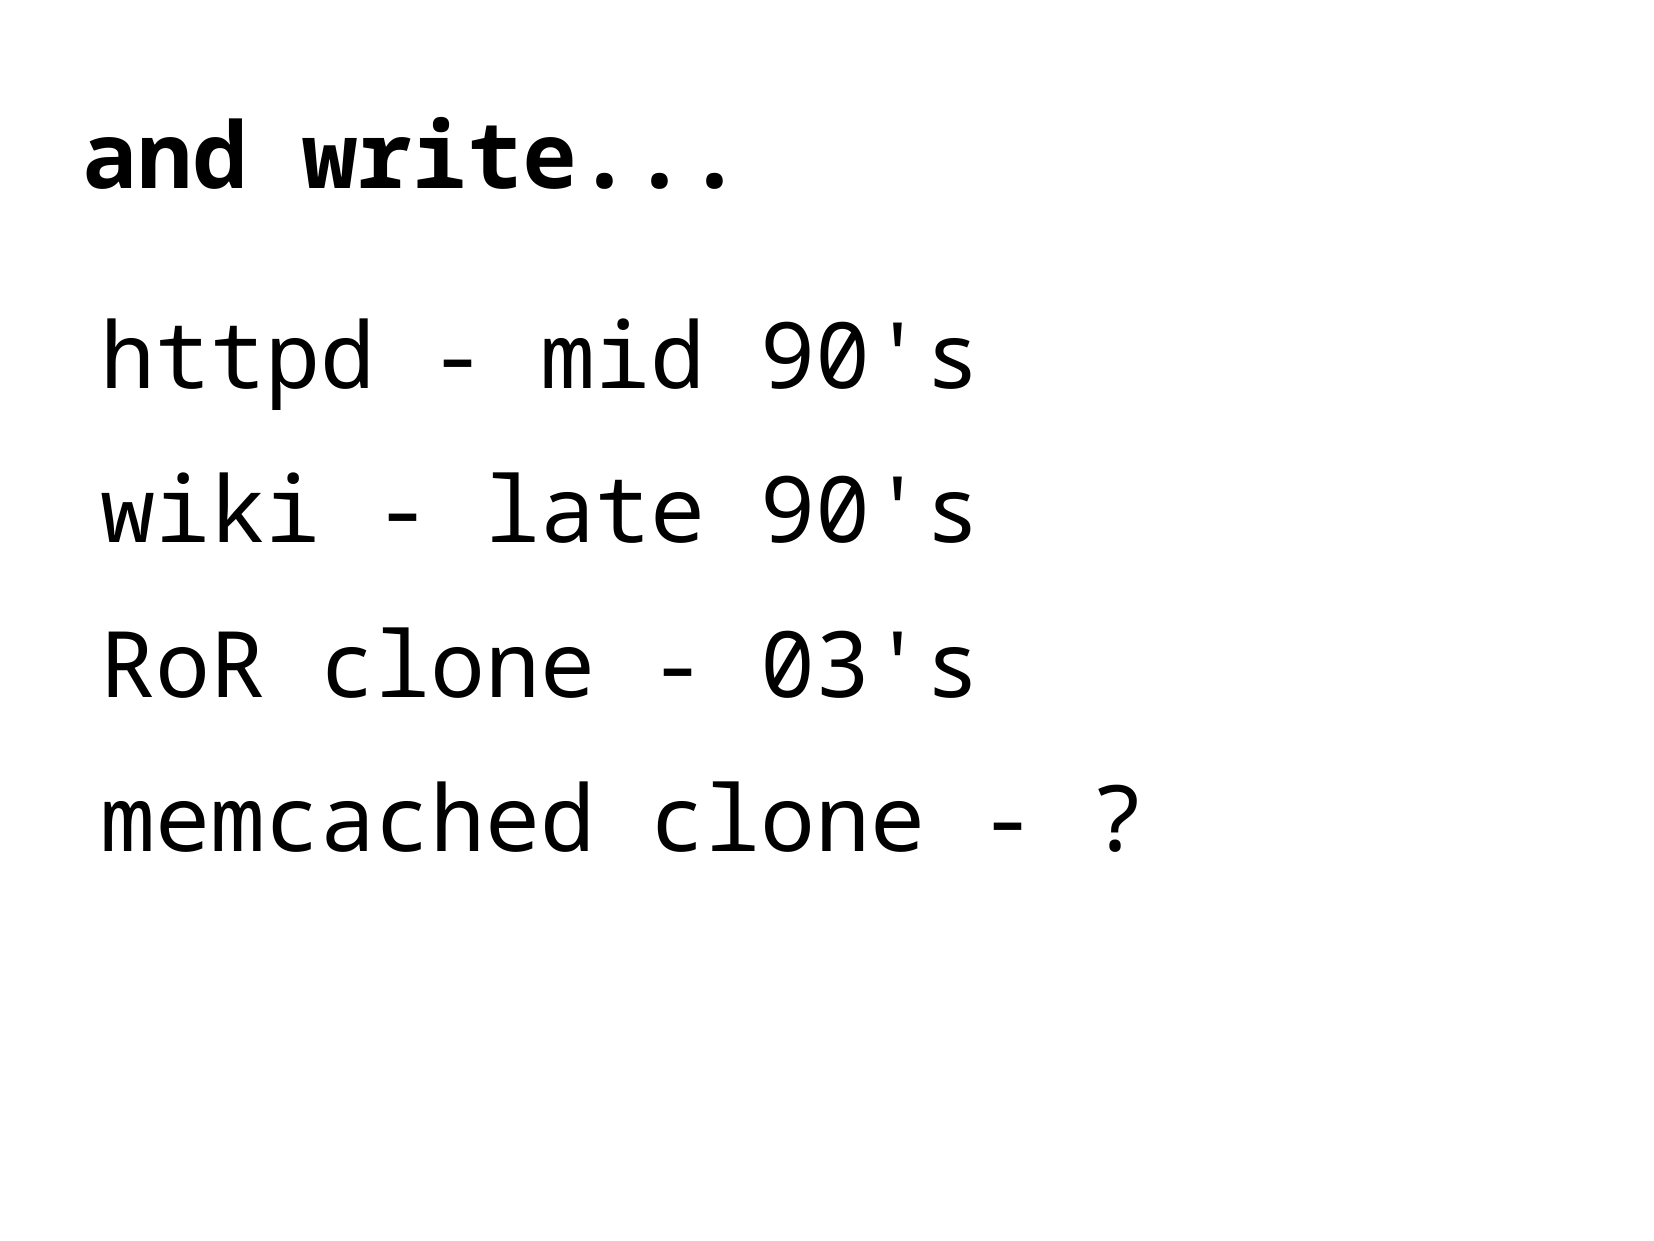

# and write...
httpd - mid 90's
wiki - late 90's
RoR clone - 03's
memcached clone - ?